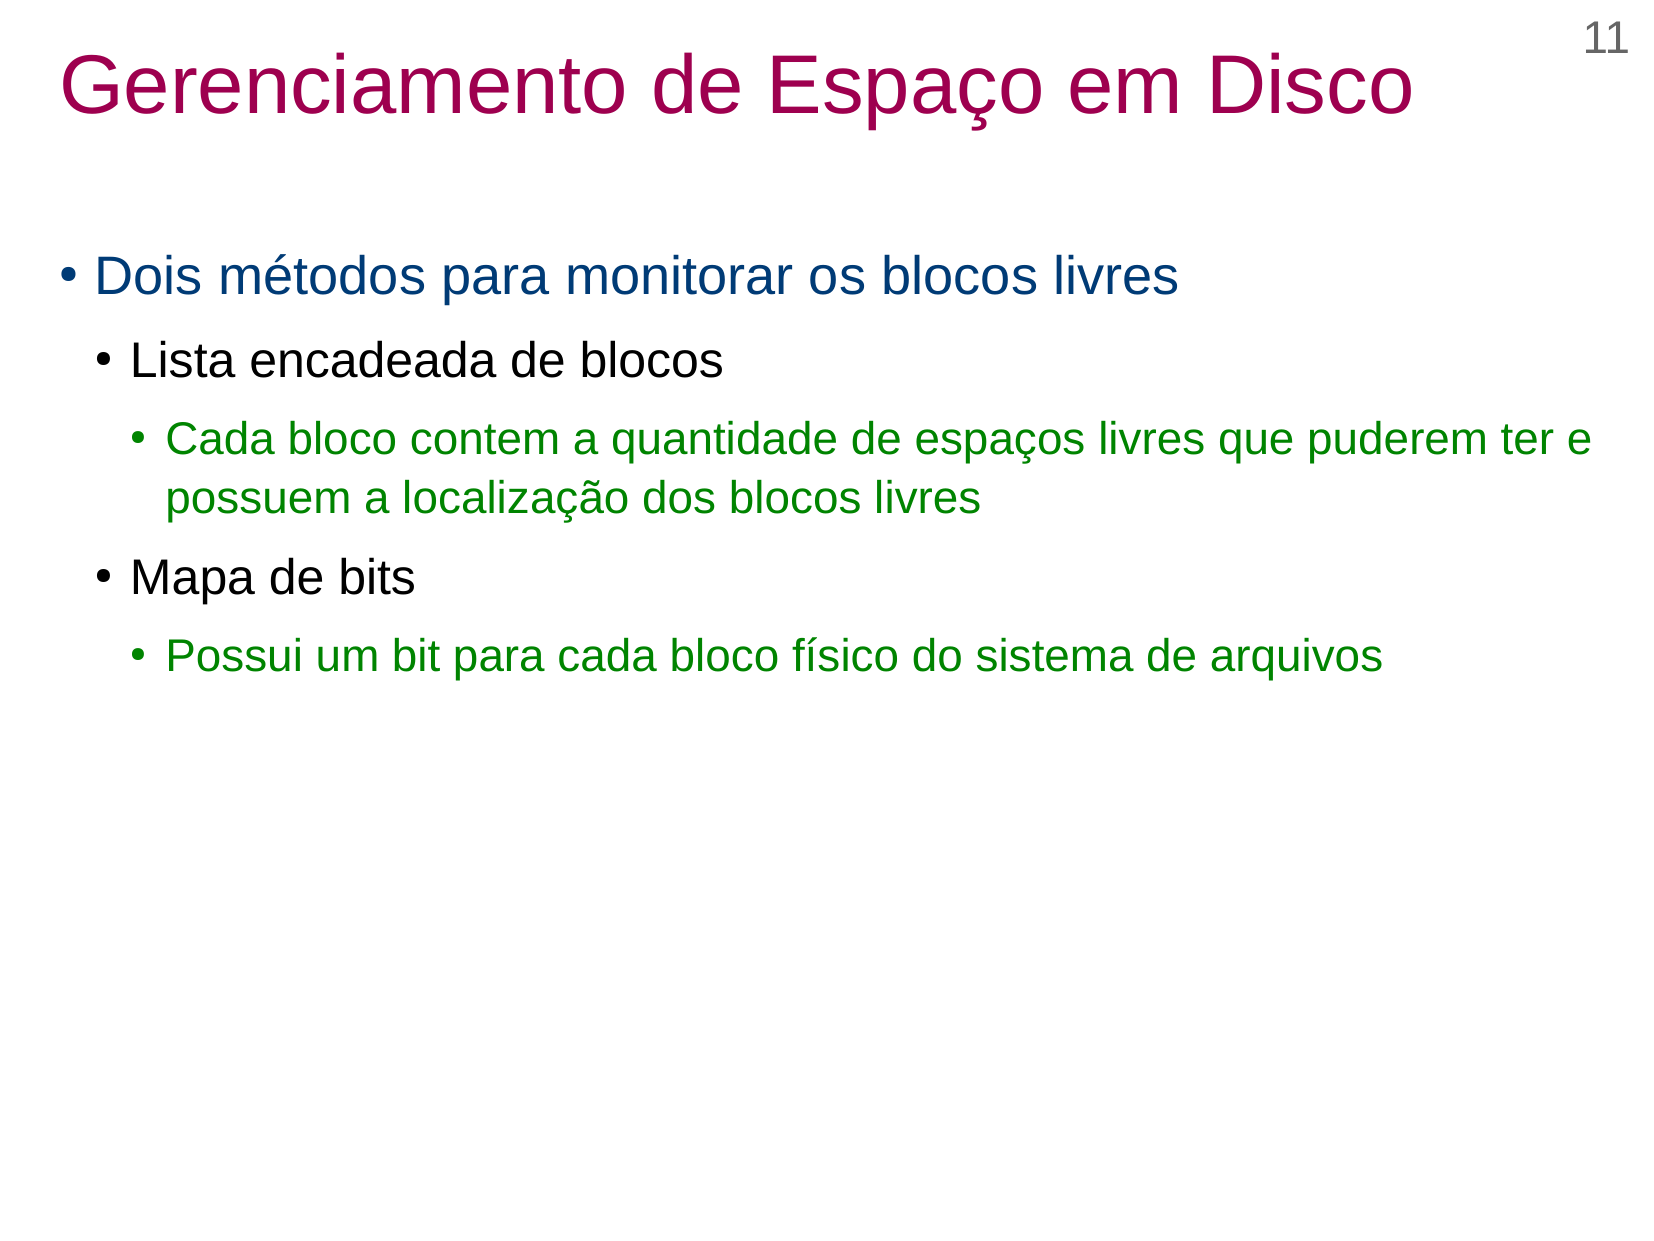

11
# Gerenciamento de Espaço em Disco
Dois métodos para monitorar os blocos livres
Lista encadeada de blocos
Cada bloco contem a quantidade de espaços livres que puderem ter e possuem a localização dos blocos livres
Mapa de bits
Possui um bit para cada bloco físico do sistema de arquivos